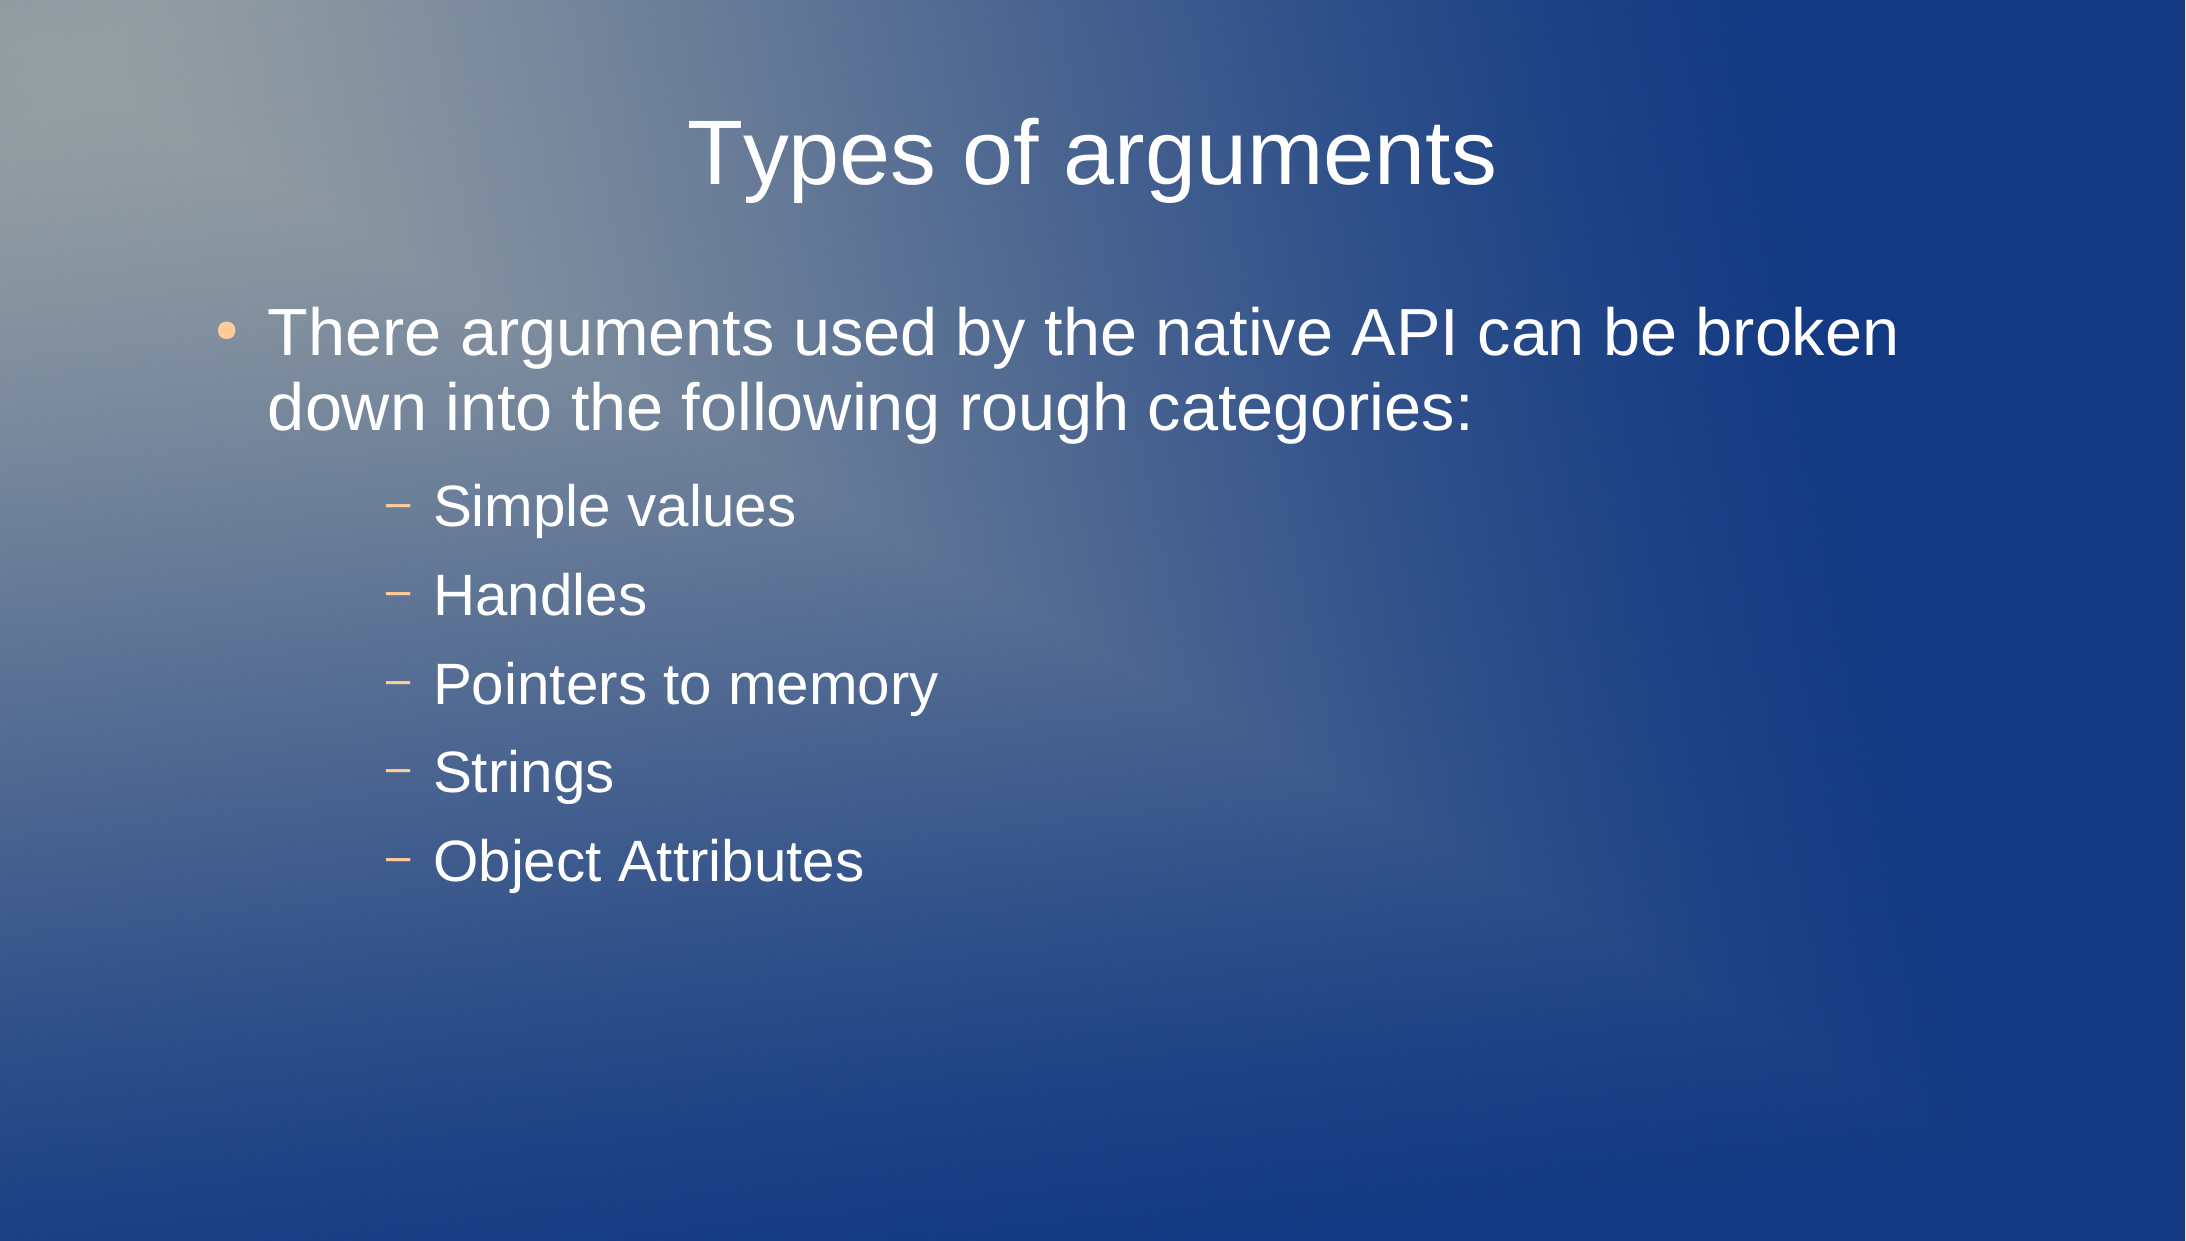

# Types of arguments
There arguments used by the native API can be broken down into the following rough categories:
Simple values
Handles
Pointers to memory
Strings
Object Attributes